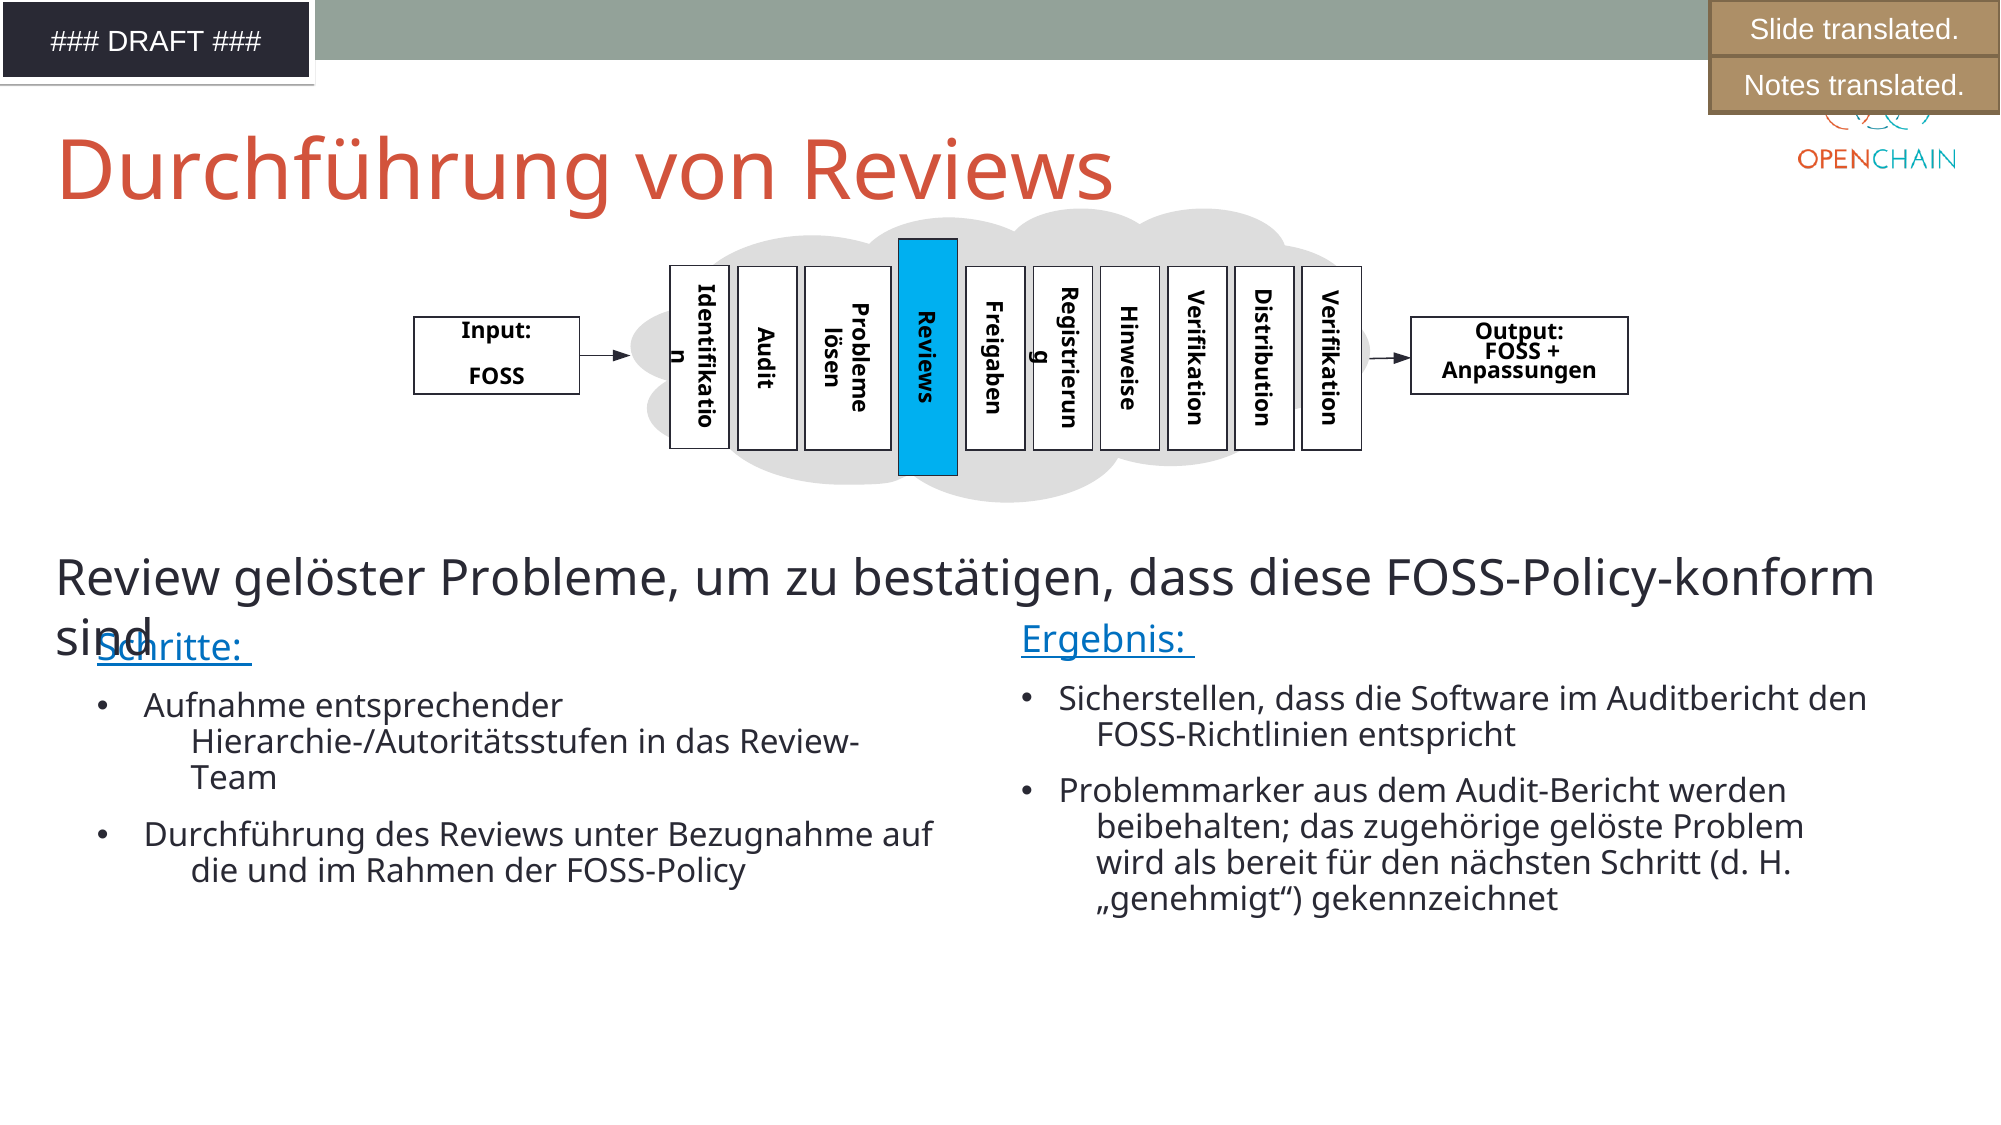

GFX translated.
Slide translated.
Notes translated.
Durchführung von Reviews
Probleme lösen
Input:
FOSS
Output:
 FOSS + Anpassungen
Identifikation
Reviews
Audit
Freigaben
Registrierung
Hinweise
Verifikation
Distribution
Verifikation
Review gelöster Probleme, um zu bestätigen, dass diese FOSS-Policy-konform sind
Ergebnis:
Sicherstellen, dass die Software im Auditbericht den FOSS-Richtlinien entspricht
Problemmarker aus dem Audit-Bericht werden beibehalten; das zugehörige gelöste Problem wird als bereit für den nächsten Schritt (d. H. „genehmigt“) gekennzeichnet
Schritte:
Aufnahme entsprechender Hierarchie-/Autoritätsstufen in das Review-Team
Durchführung des Reviews unter Bezugnahme auf die und im Rahmen der FOSS-Policy